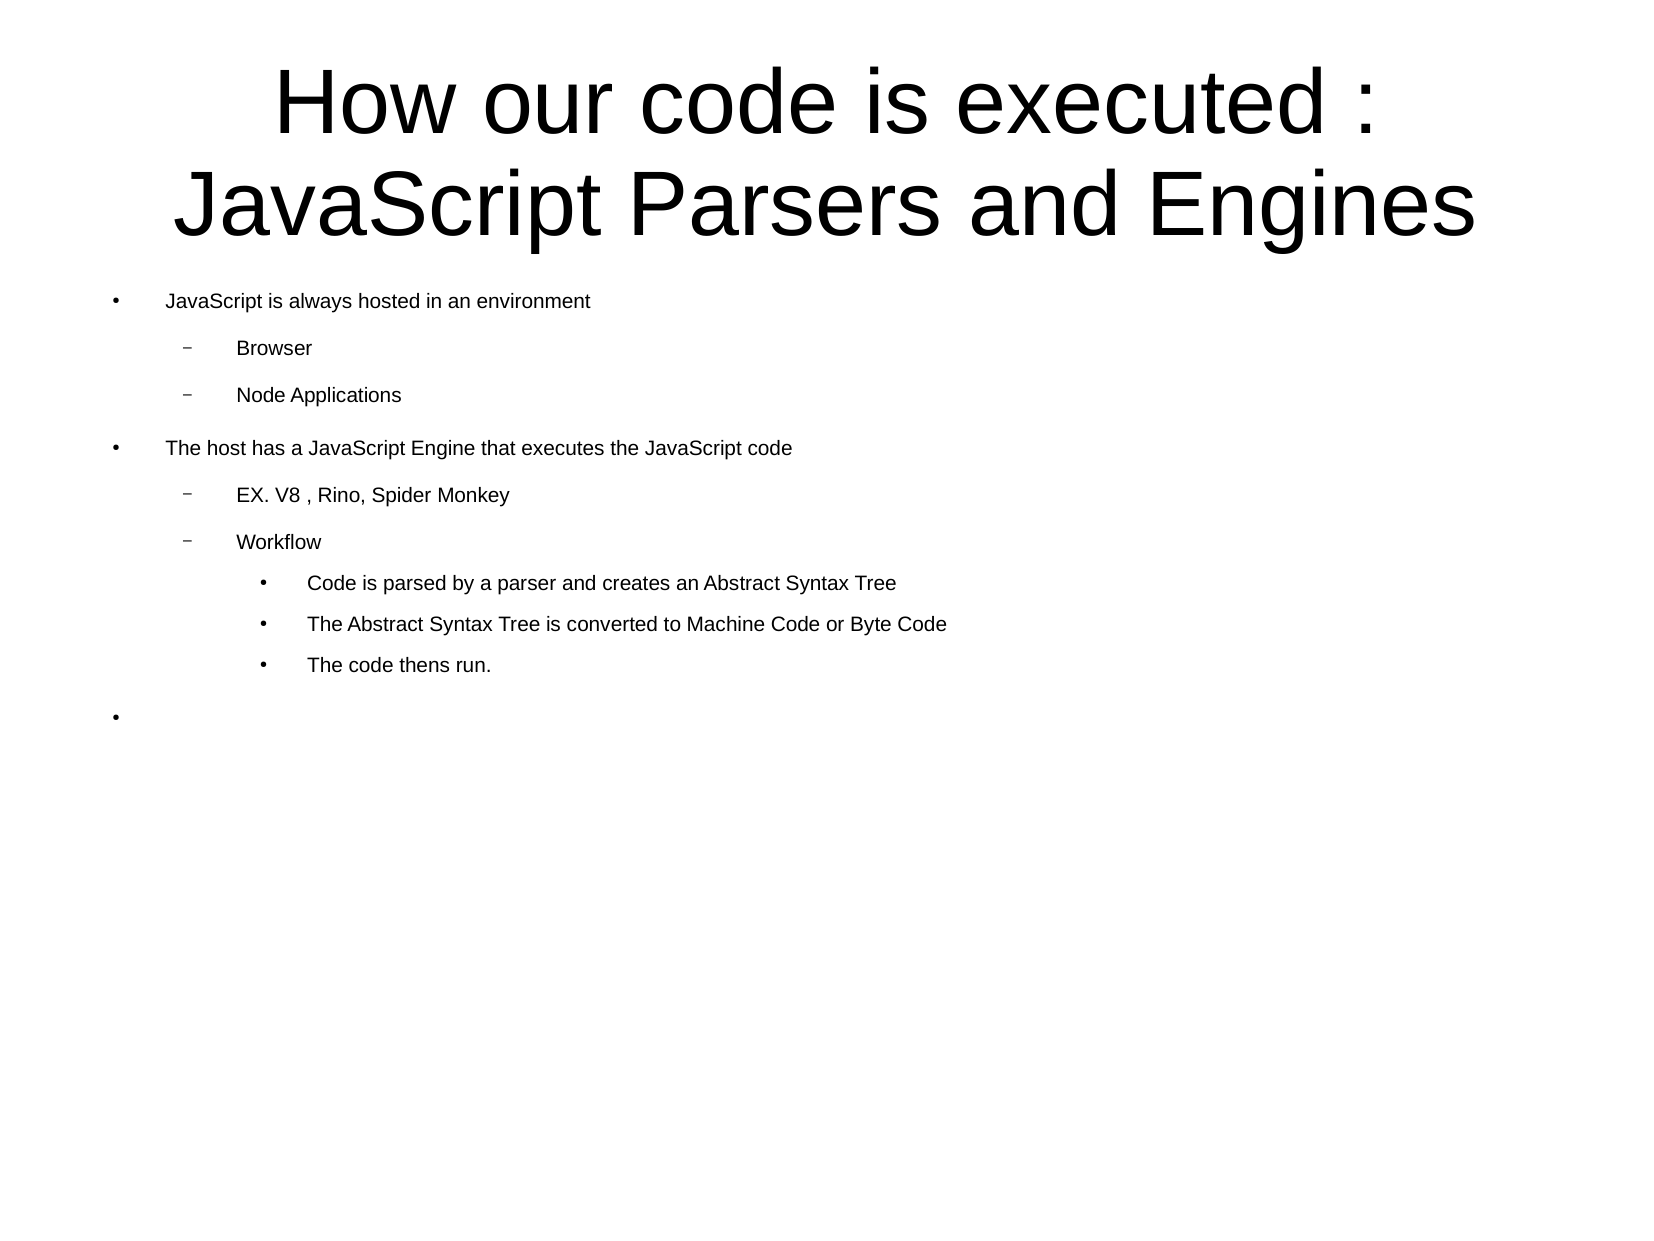

# How our code is executed : JavaScript Parsers and Engines
JavaScript is always hosted in an environment
Browser
Node Applications
The host has a JavaScript Engine that executes the JavaScript code
EX. V8 , Rino, Spider Monkey
Workflow
Code is parsed by a parser and creates an Abstract Syntax Tree
The Abstract Syntax Tree is converted to Machine Code or Byte Code
The code thens run.